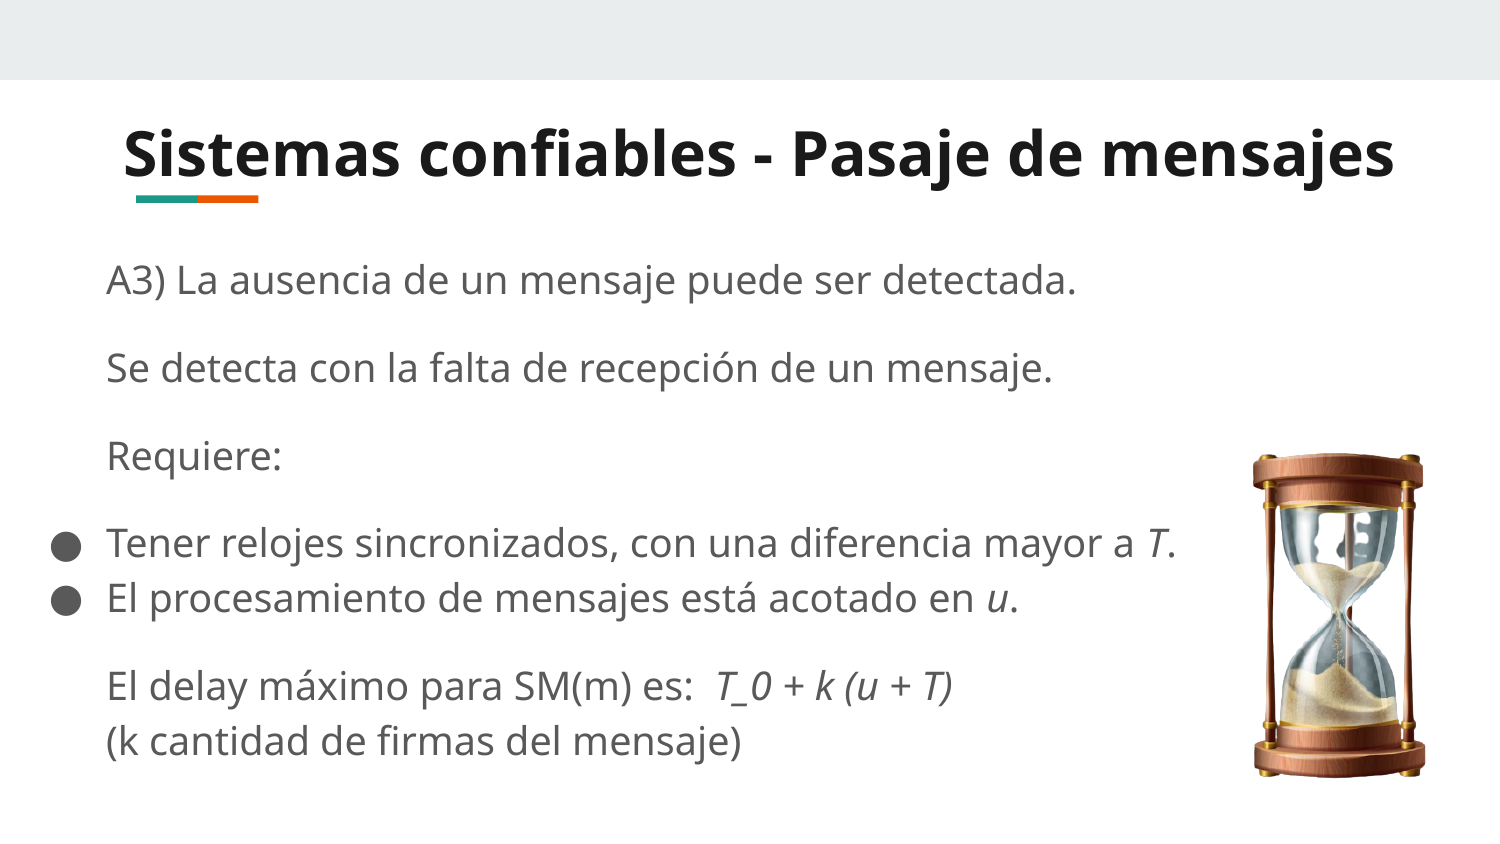

# Sistemas confiables - Pasaje de mensajes
A3) La ausencia de un mensaje puede ser detectada.
Se detecta con la falta de recepción de un mensaje.
Requiere:
Tener relojes sincronizados, con una diferencia mayor a T.
El procesamiento de mensajes está acotado en u.
El delay máximo para SM(m) es: T_0 + k (u + T)
(k cantidad de firmas del mensaje)